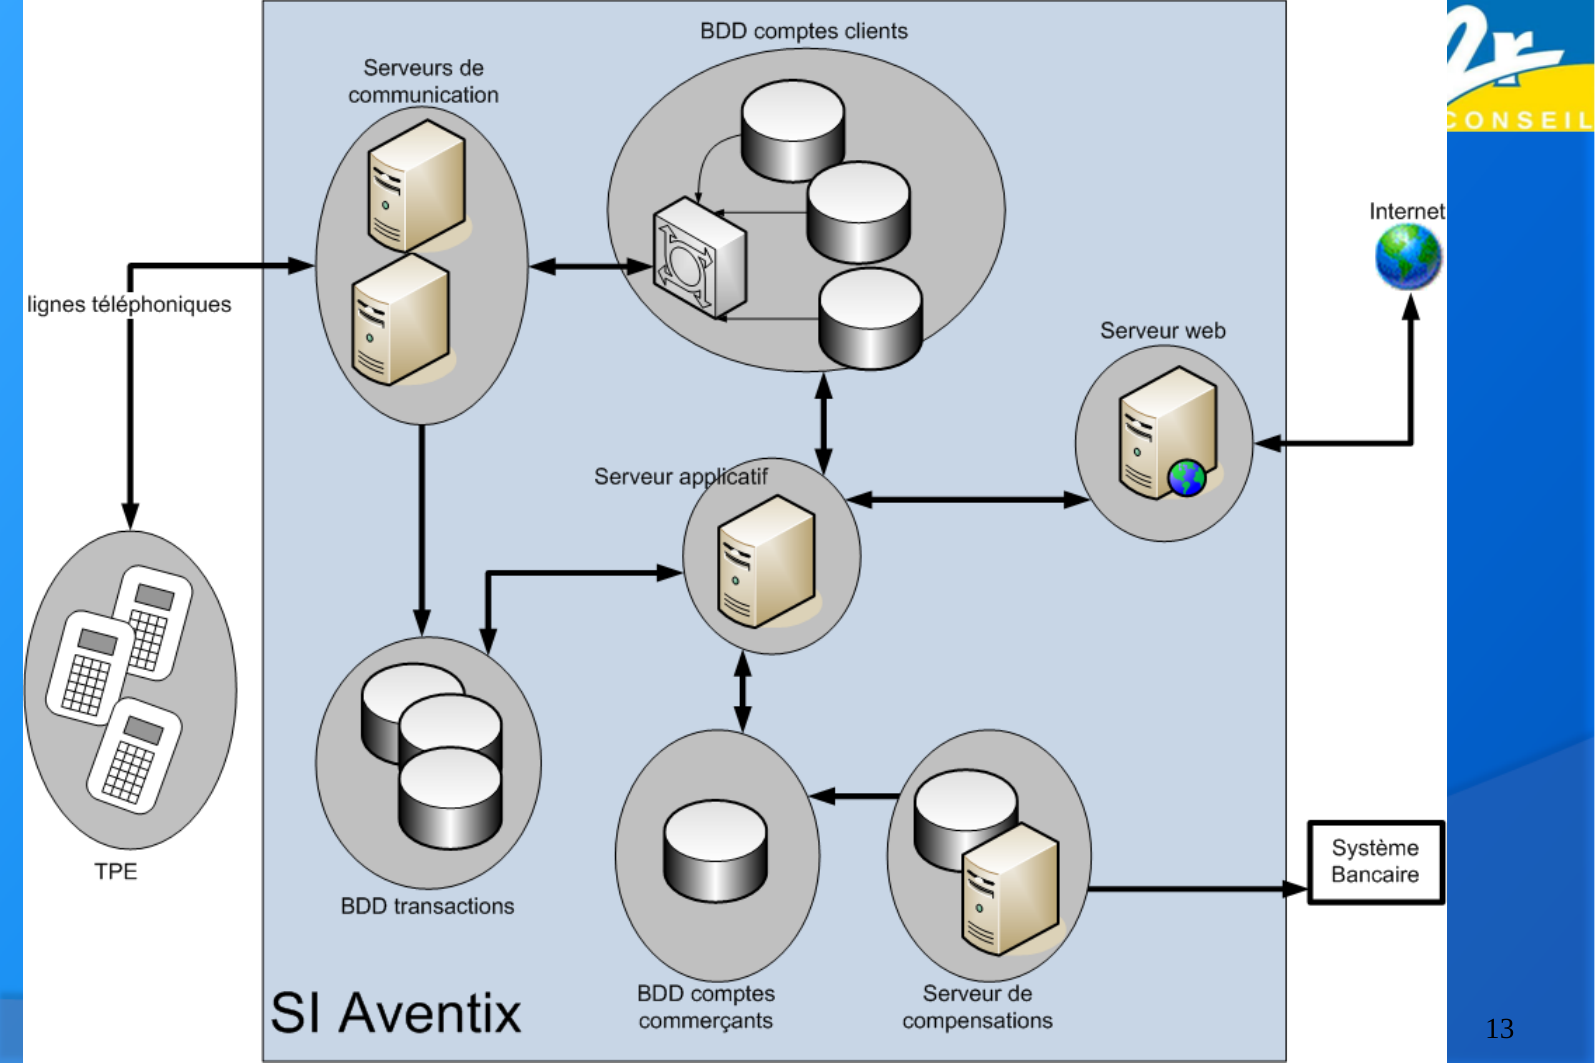

# Orientation du projet
Architecture technique
AM2R-Conseil - PC1
13